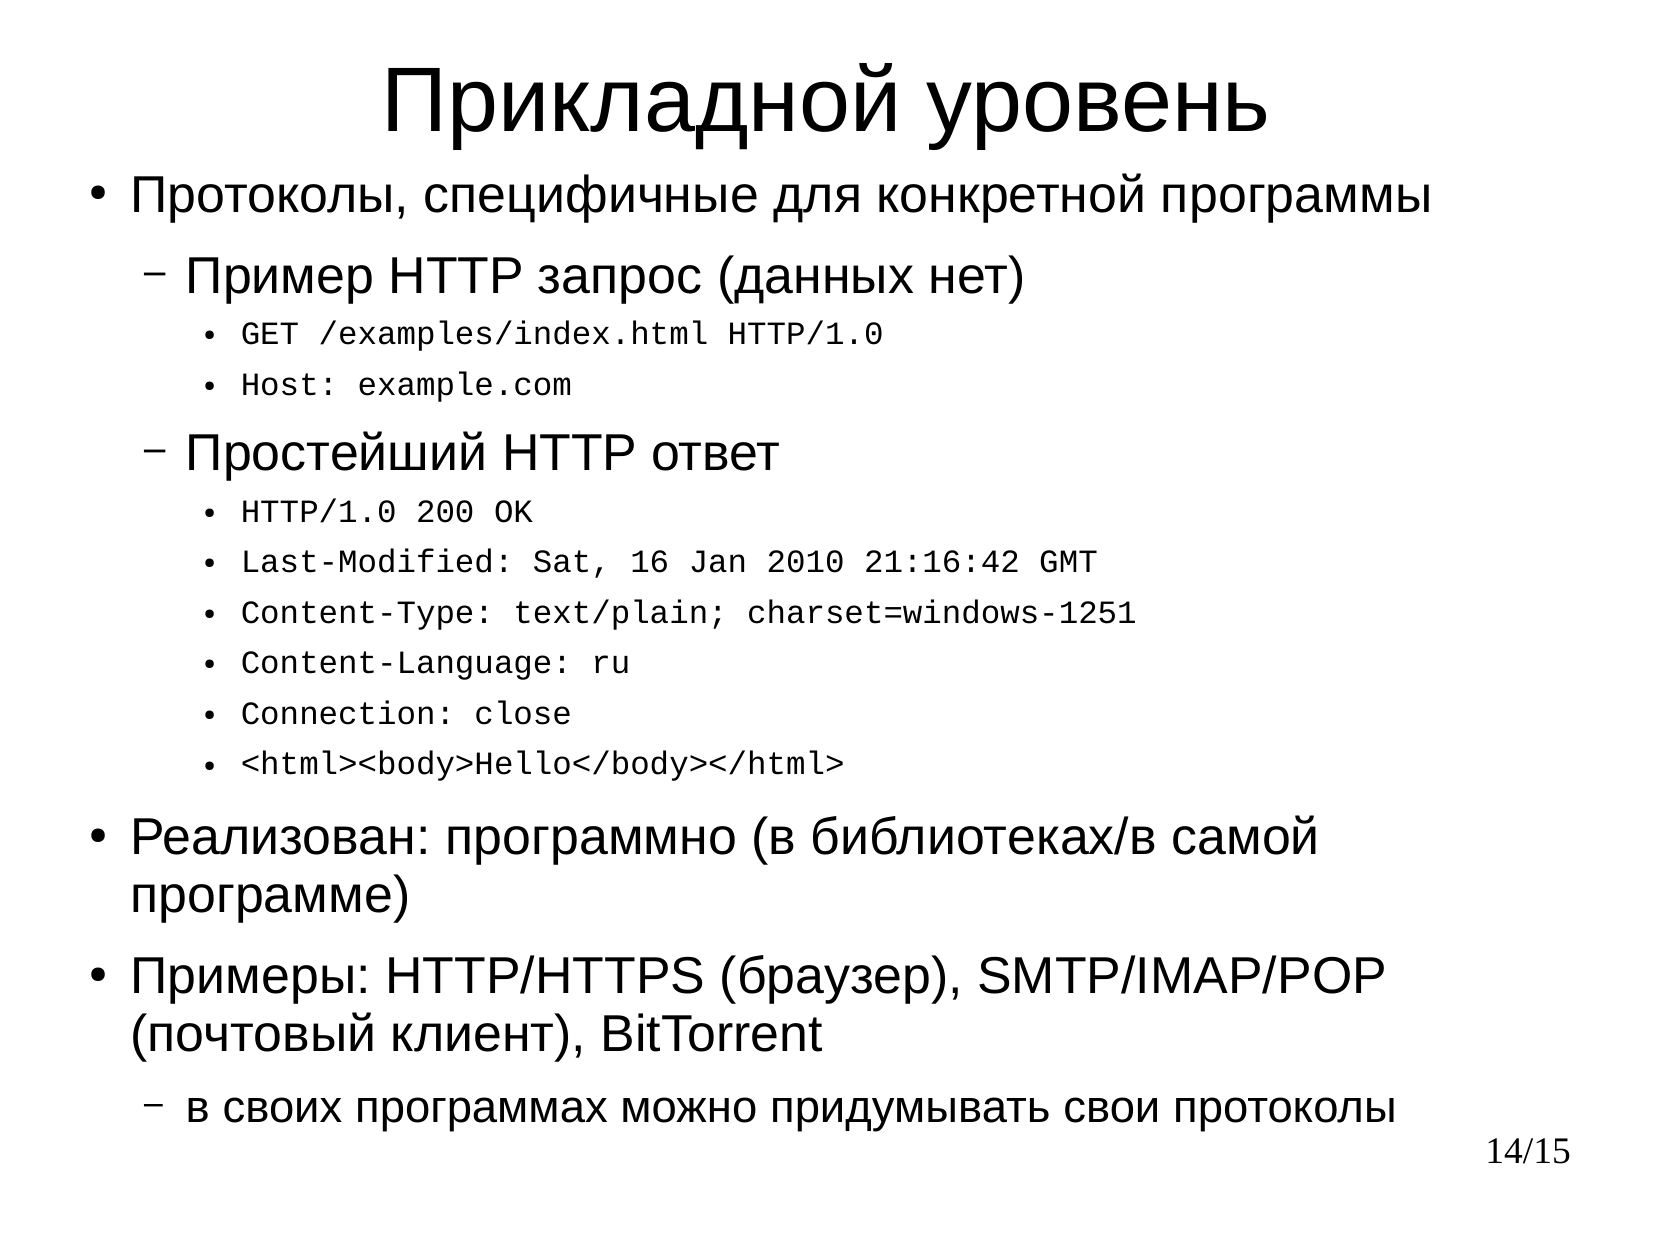

# Прикладной уровень
Протоколы, специфичные для конкретной программы
Пример HTTP запрос (данных нет)
GET /examples/index.html HTTP/1.0
Host: example.com
Простейший HTTP ответ
HTTP/1.0 200 OK
Last-Modified: Sat, 16 Jan 2010 21:16:42 GMT
Content-Type: text/plain; charset=windows-1251
Content-Language: ru
Сonnection: close
<html><body>Hello</body></html>
Реализован: программно (в библиотеках/в самой программе)
Примеры: HTTP/HTTPS (браузер), SMTP/IMAP/POP (почтовый клиент), BitTorrent
в своих программах можно придумывать свои протоколы
14